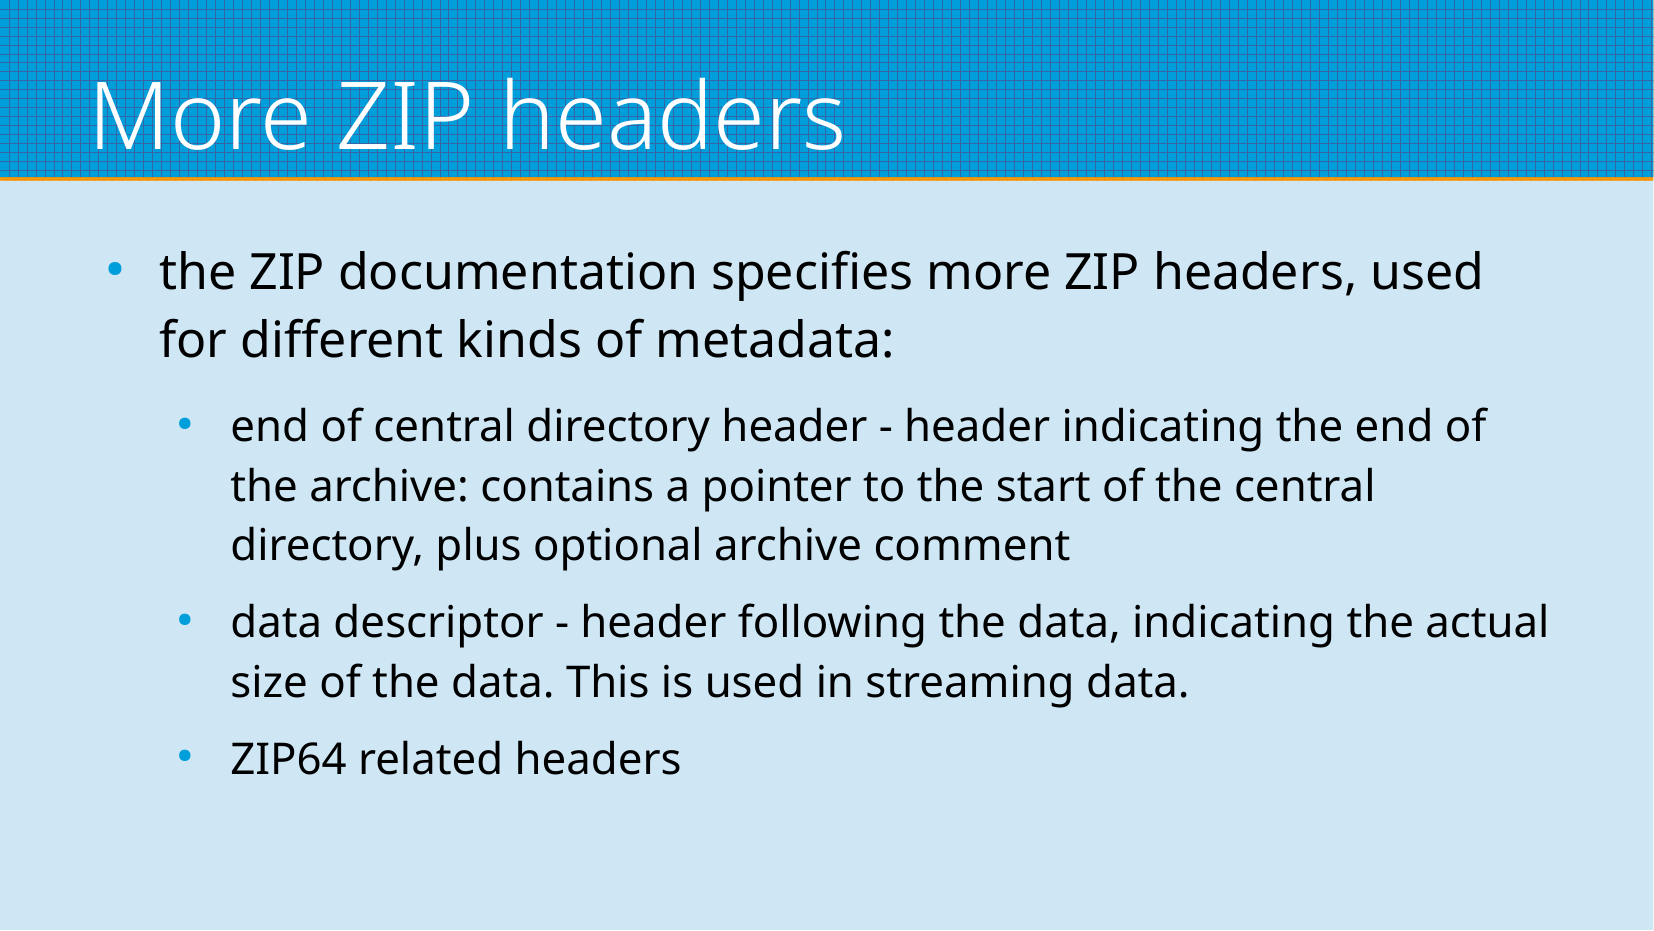

# More ZIP headers
the ZIP documentation specifies more ZIP headers, used for different kinds of metadata:
end of central directory header - header indicating the end of the archive: contains a pointer to the start of the central directory, plus optional archive comment
data descriptor - header following the data, indicating the actual size of the data. This is used in streaming data.
ZIP64 related headers